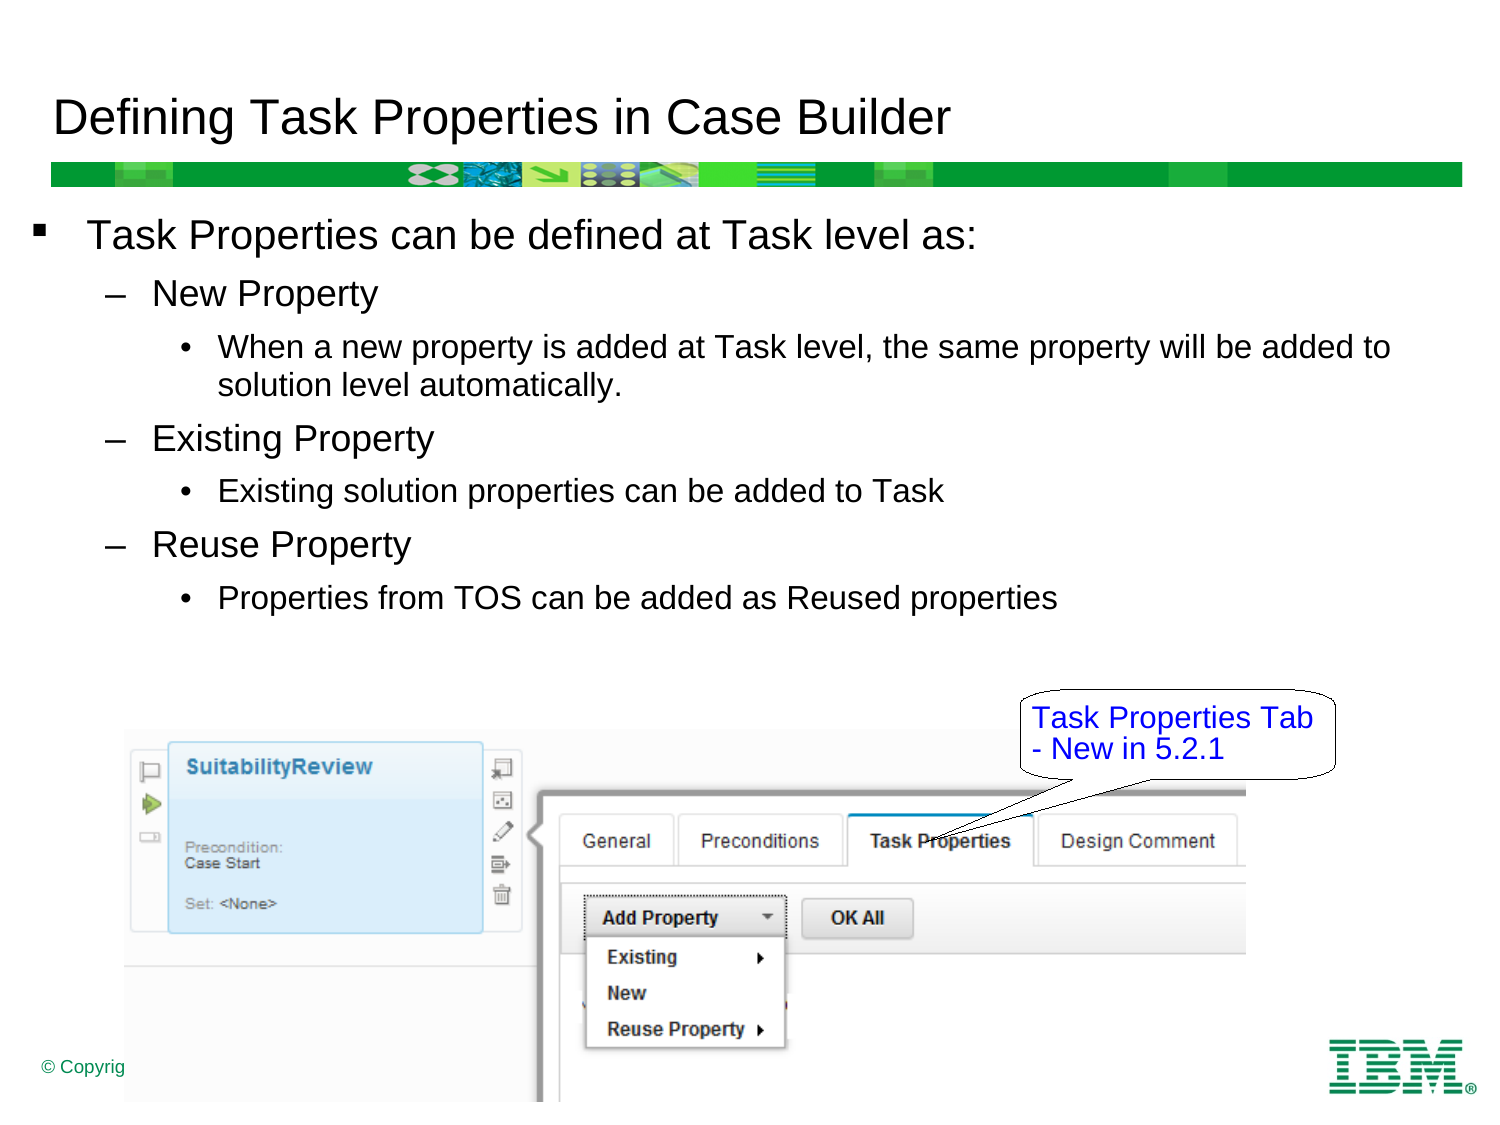

# Defining Task Properties in Case Builder
Task Properties can be defined at Task level as:
New Property
When a new property is added at Task level, the same property will be added to solution level automatically.
Existing Property
Existing solution properties can be added to Task
Reuse Property
Properties from TOS can be added as Reused properties
Task Properties Tab - New in 5.2.1
8